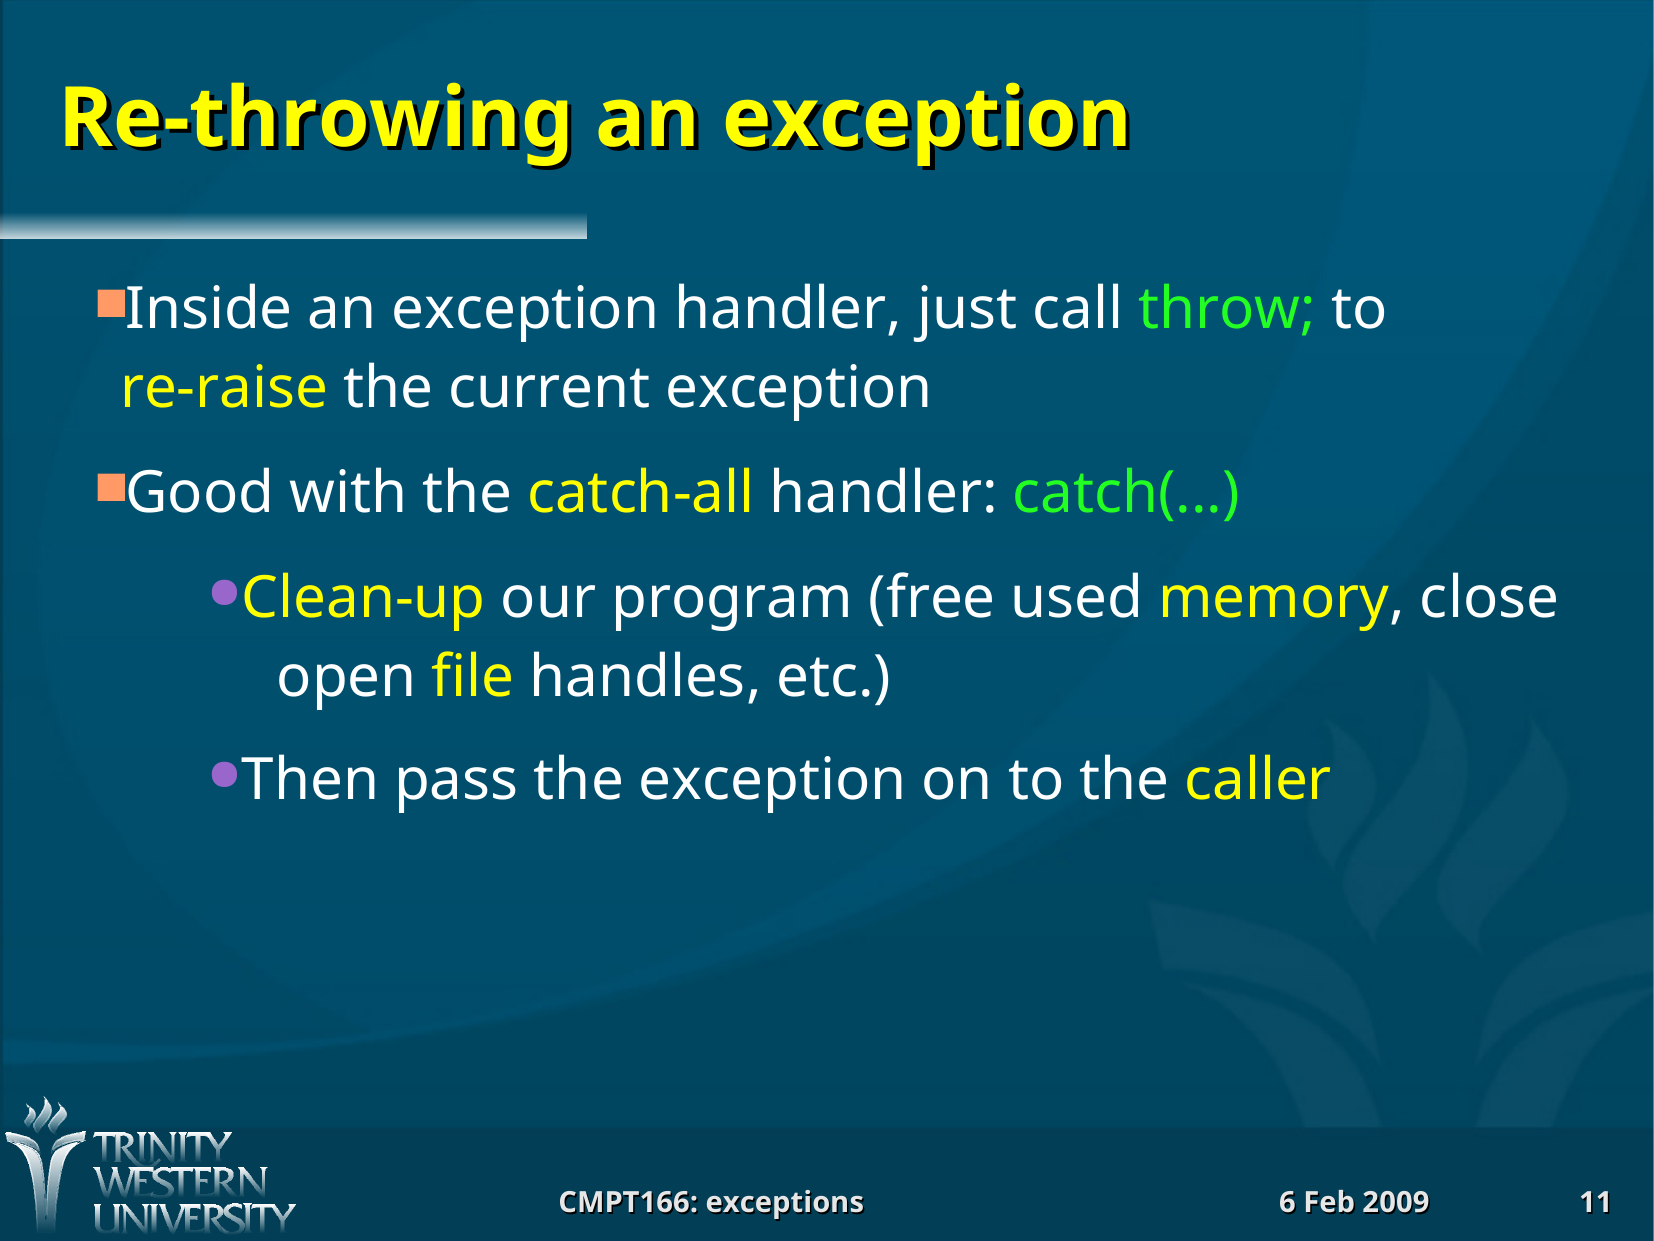

# Re-throwing an exception
Inside an exception handler, just call throw; to
re-raise the current exception
Good with the catch-all handler: catch(...)
Clean-up our program (free used memory, close open file handles, etc.)
Then pass the exception on to the caller
CMPT166: exceptions
6 Feb 2009
11